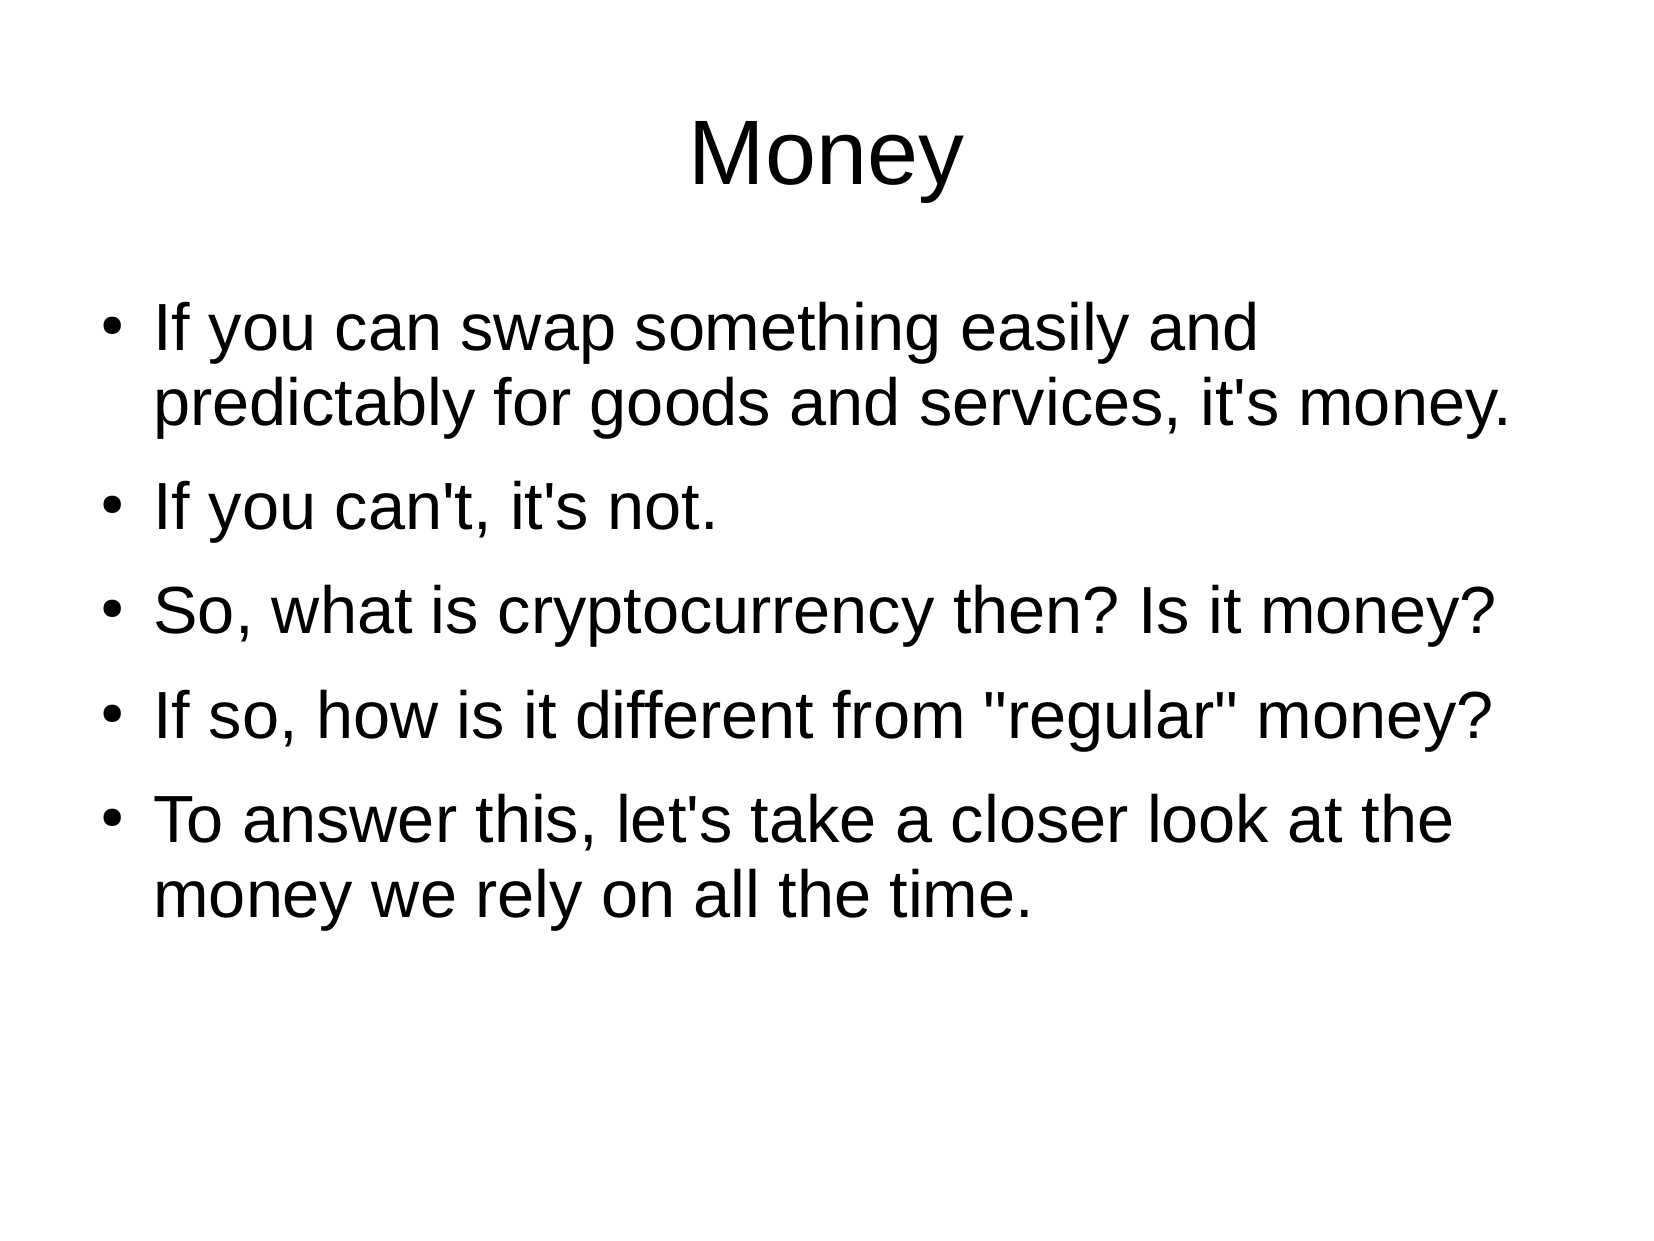

# Money
If you can swap something easily and predictably for goods and services, it's money.
If you can't, it's not.
So, what is cryptocurrency then? Is it money?
If so, how is it different from "regular" money?
To answer this, let's take a closer look at the money we rely on all the time.